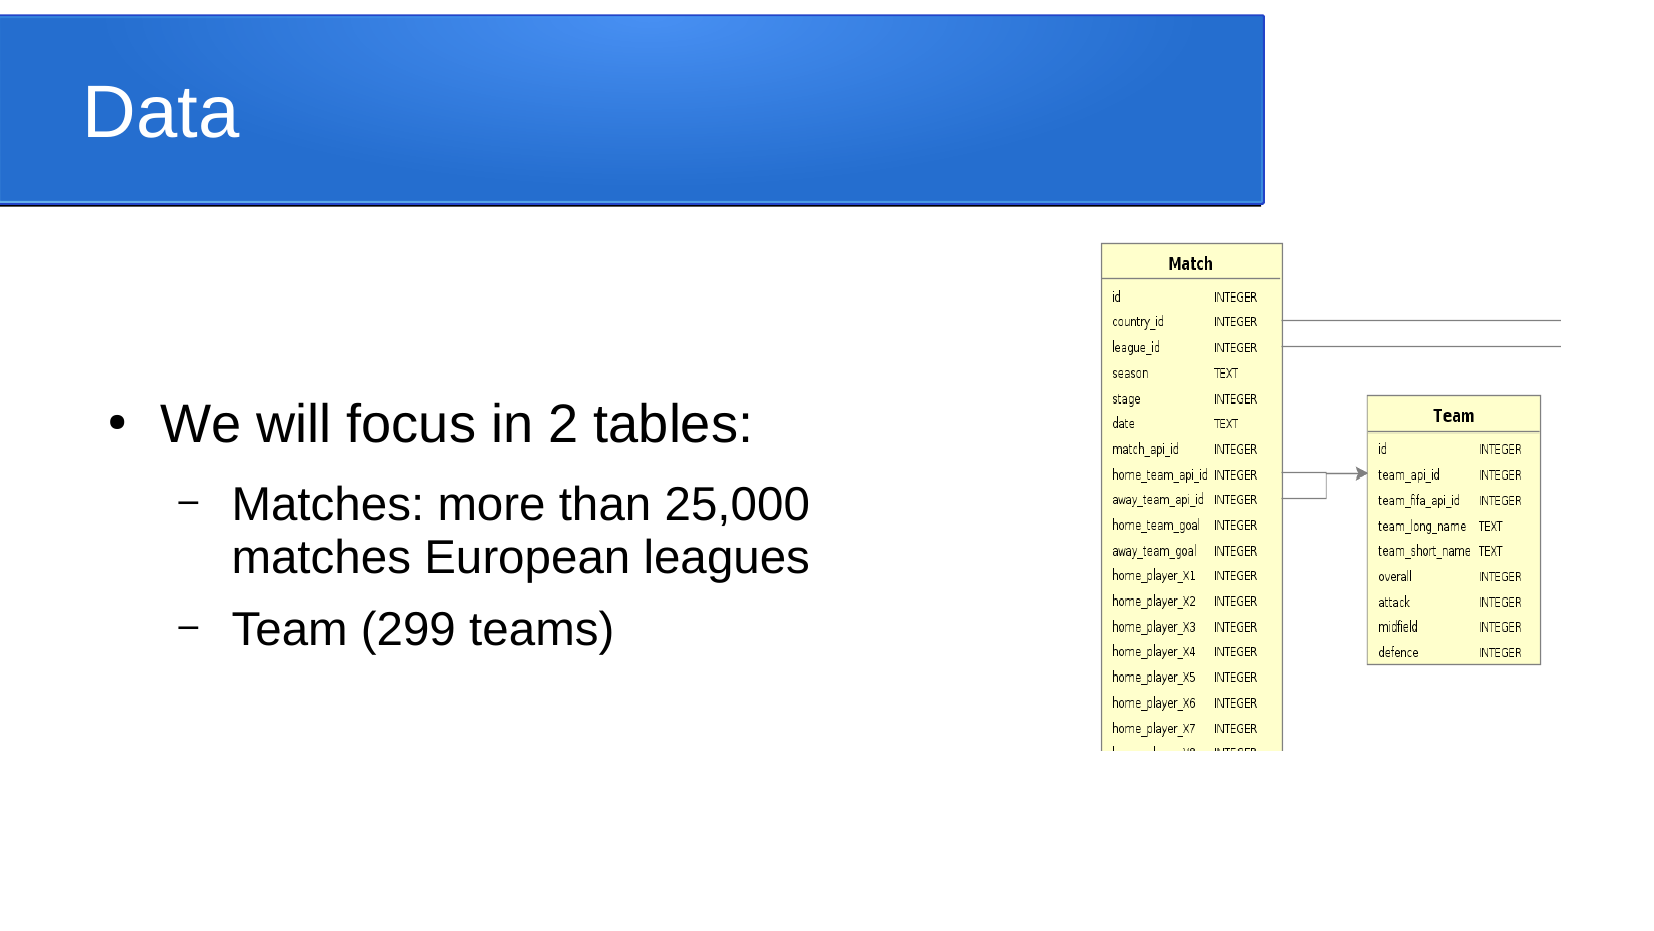

# Data
We will focus in 2 tables:
Matches: more than 25,000 matches European leagues
Team (299 teams)